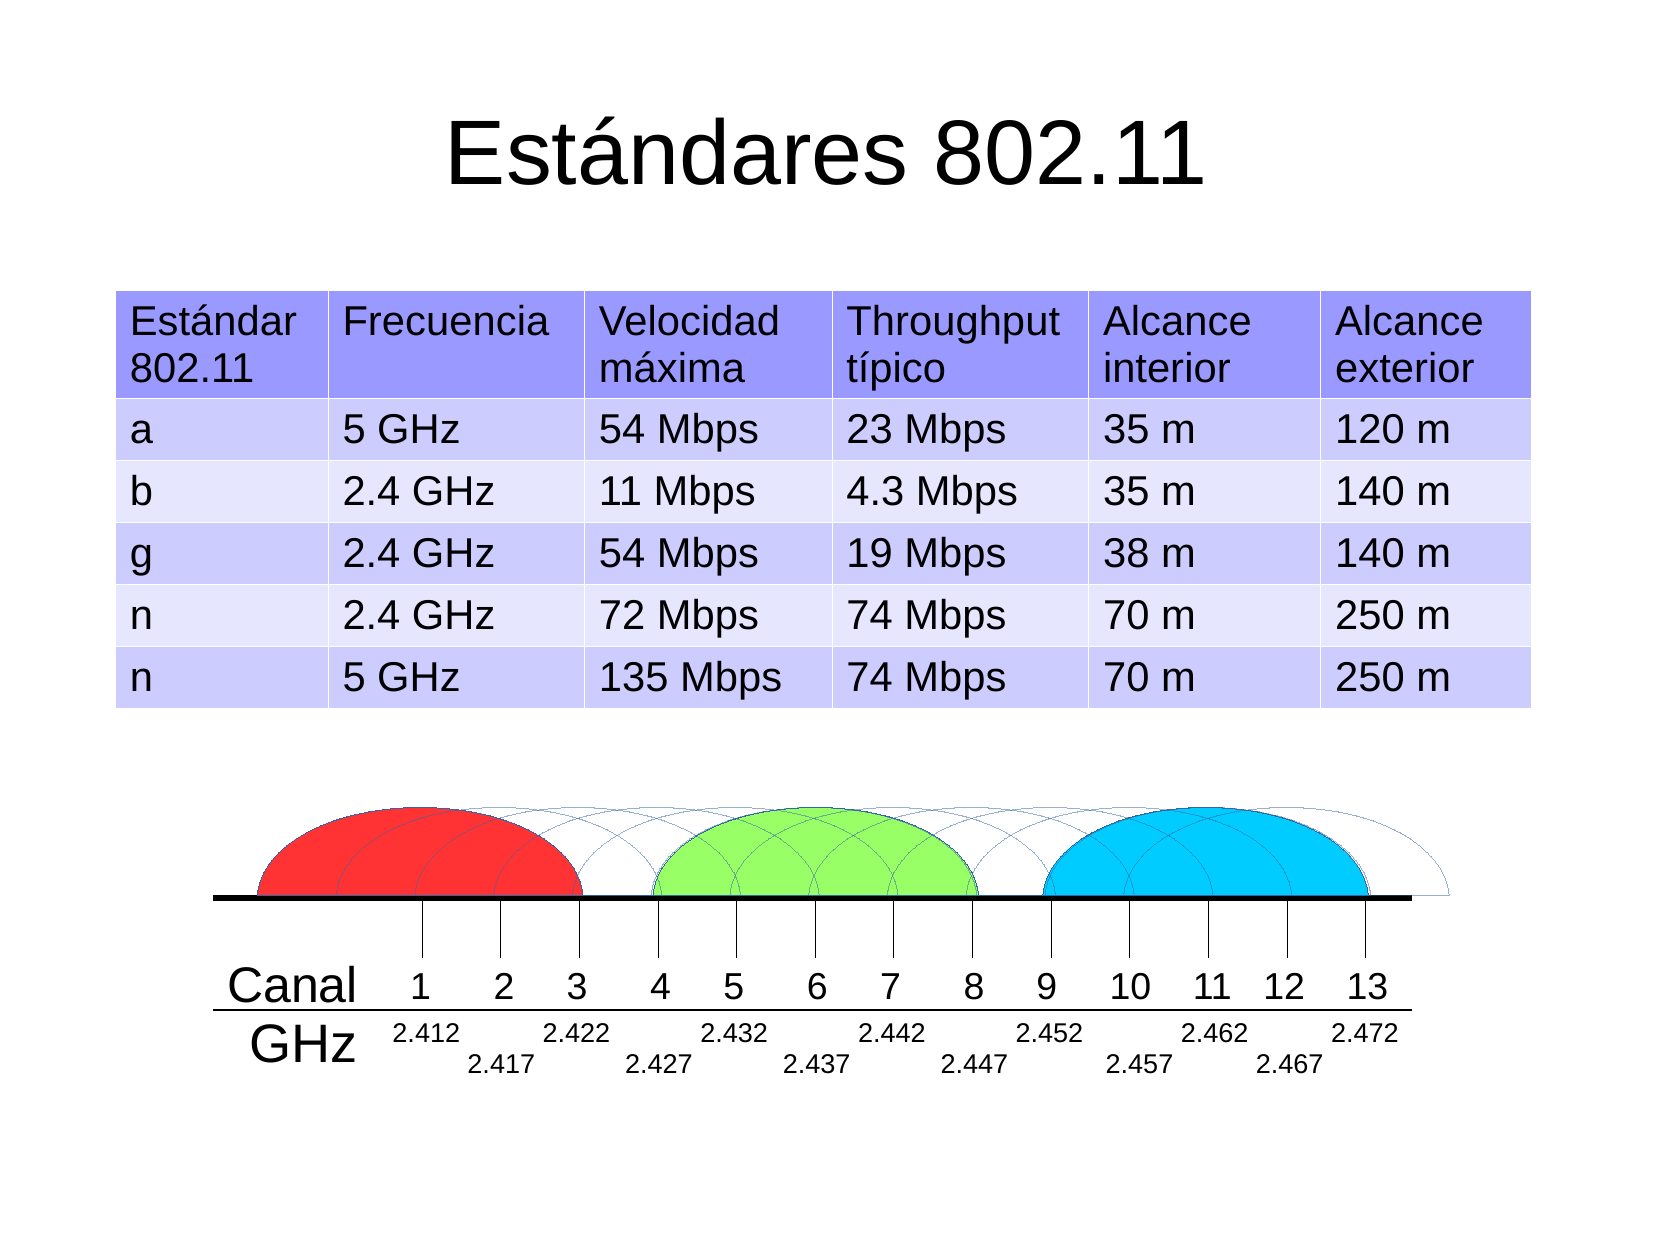

# Estándares 802.11
| Estándar 802.11 | Frecuencia | Velocidad máxima | Throughput típico | Alcance interior | Alcance exterior |
| --- | --- | --- | --- | --- | --- |
| a | 5 GHz | 54 Mbps | 23 Mbps | 35 m | 120 m |
| b | 2.4 GHz | 11 Mbps | 4.3 Mbps | 35 m | 140 m |
| g | 2.4 GHz | 54 Mbps | 19 Mbps | 38 m | 140 m |
| n | 2.4 GHz | 72 Mbps | 74 Mbps | 70 m | 250 m |
| n | 5 GHz | 135 Mbps | 74 Mbps | 70 m | 250 m |
Canal
GHz
1 2 3 4 5 6 7 8 9 10 11 12 13
2.412 2.422 2.432 2.442 2.452 2.462 2.472
 2.417 2.427 2.437 2.447 2.457 2.467